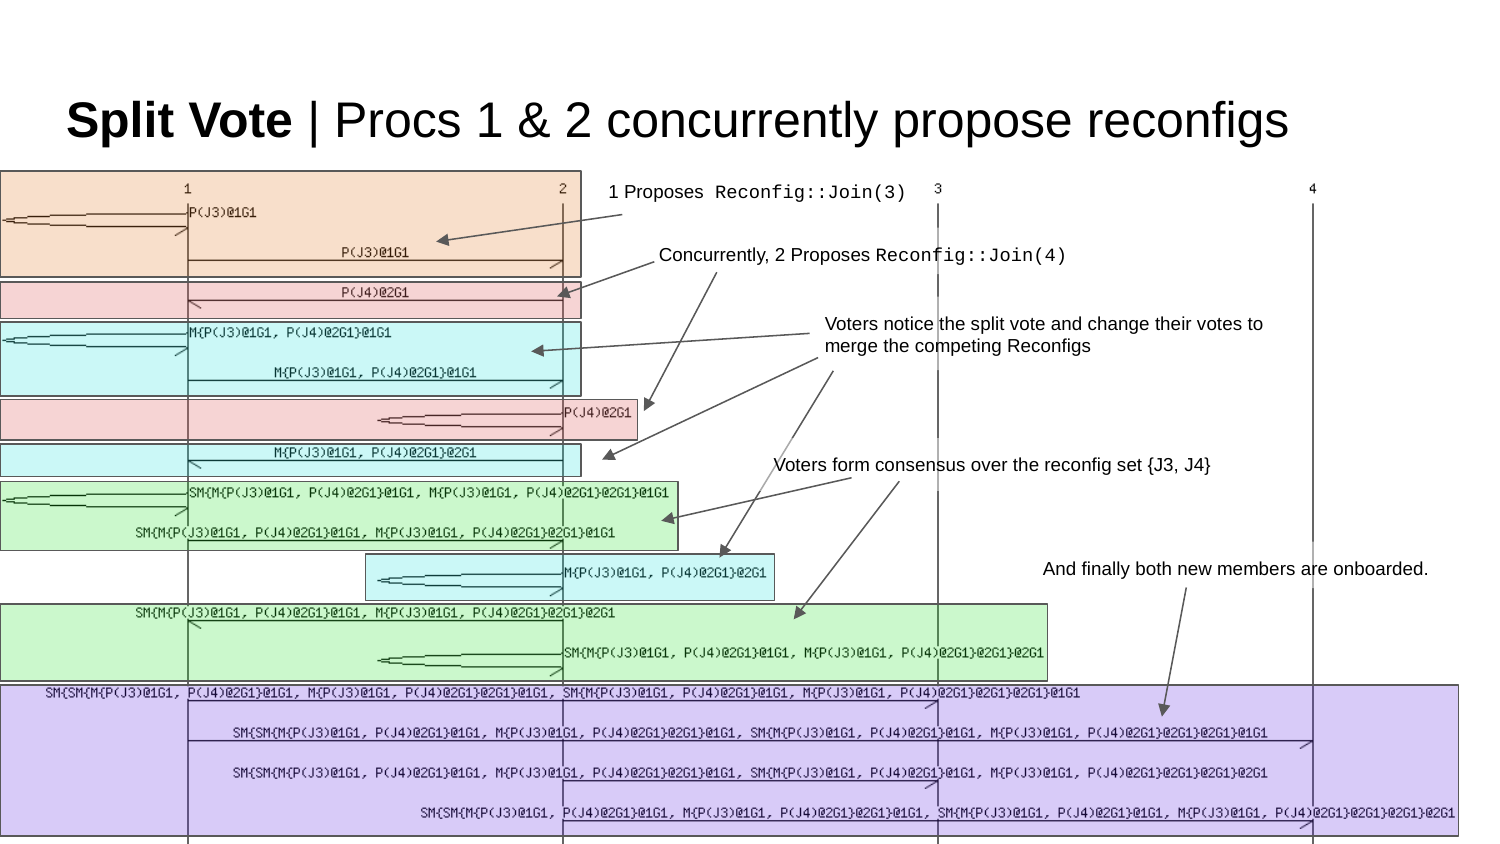

# Split Vote | Procs 1 & 2 concurrently propose reconfigs
1 Proposes Reconfig::Join(3)
Concurrently, 2 Proposes Reconfig::Join(4)
Voters notice the split vote and change their votes to merge the competing Reconfigs
Voters form consensus over the reconfig set {J3, J4}
And finally both new members are onboarded.